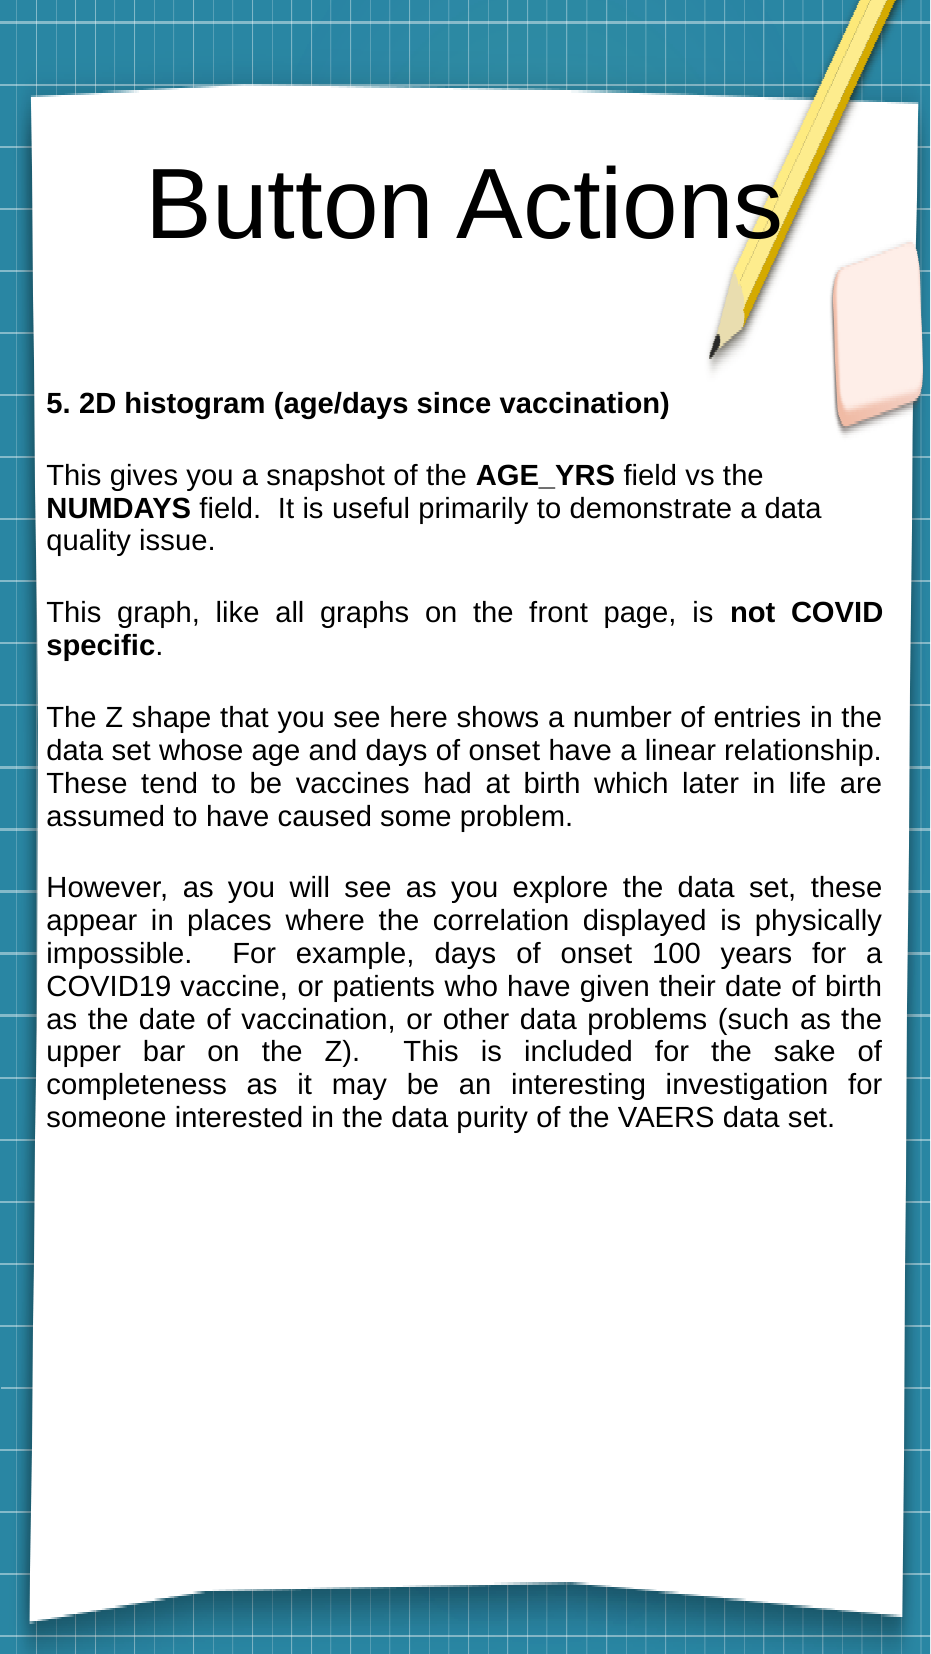

# Button Actions
5. 2D histogram (age/days since vaccination)
This gives you a snapshot of the AGE_YRS field vs the NUMDAYS field. It is useful primarily to demonstrate a data quality issue.
This graph, like all graphs on the front page, is not COVID specific.
The Z shape that you see here shows a number of entries in the data set whose age and days of onset have a linear relationship. These tend to be vaccines had at birth which later in life are assumed to have caused some problem.
However, as you will see as you explore the data set, these appear in places where the correlation displayed is physically impossible. For example, days of onset 100 years for a COVID19 vaccine, or patients who have given their date of birth as the date of vaccination, or other data problems (such as the upper bar on the Z). This is included for the sake of completeness as it may be an interesting investigation for someone interested in the data purity of the VAERS data set.